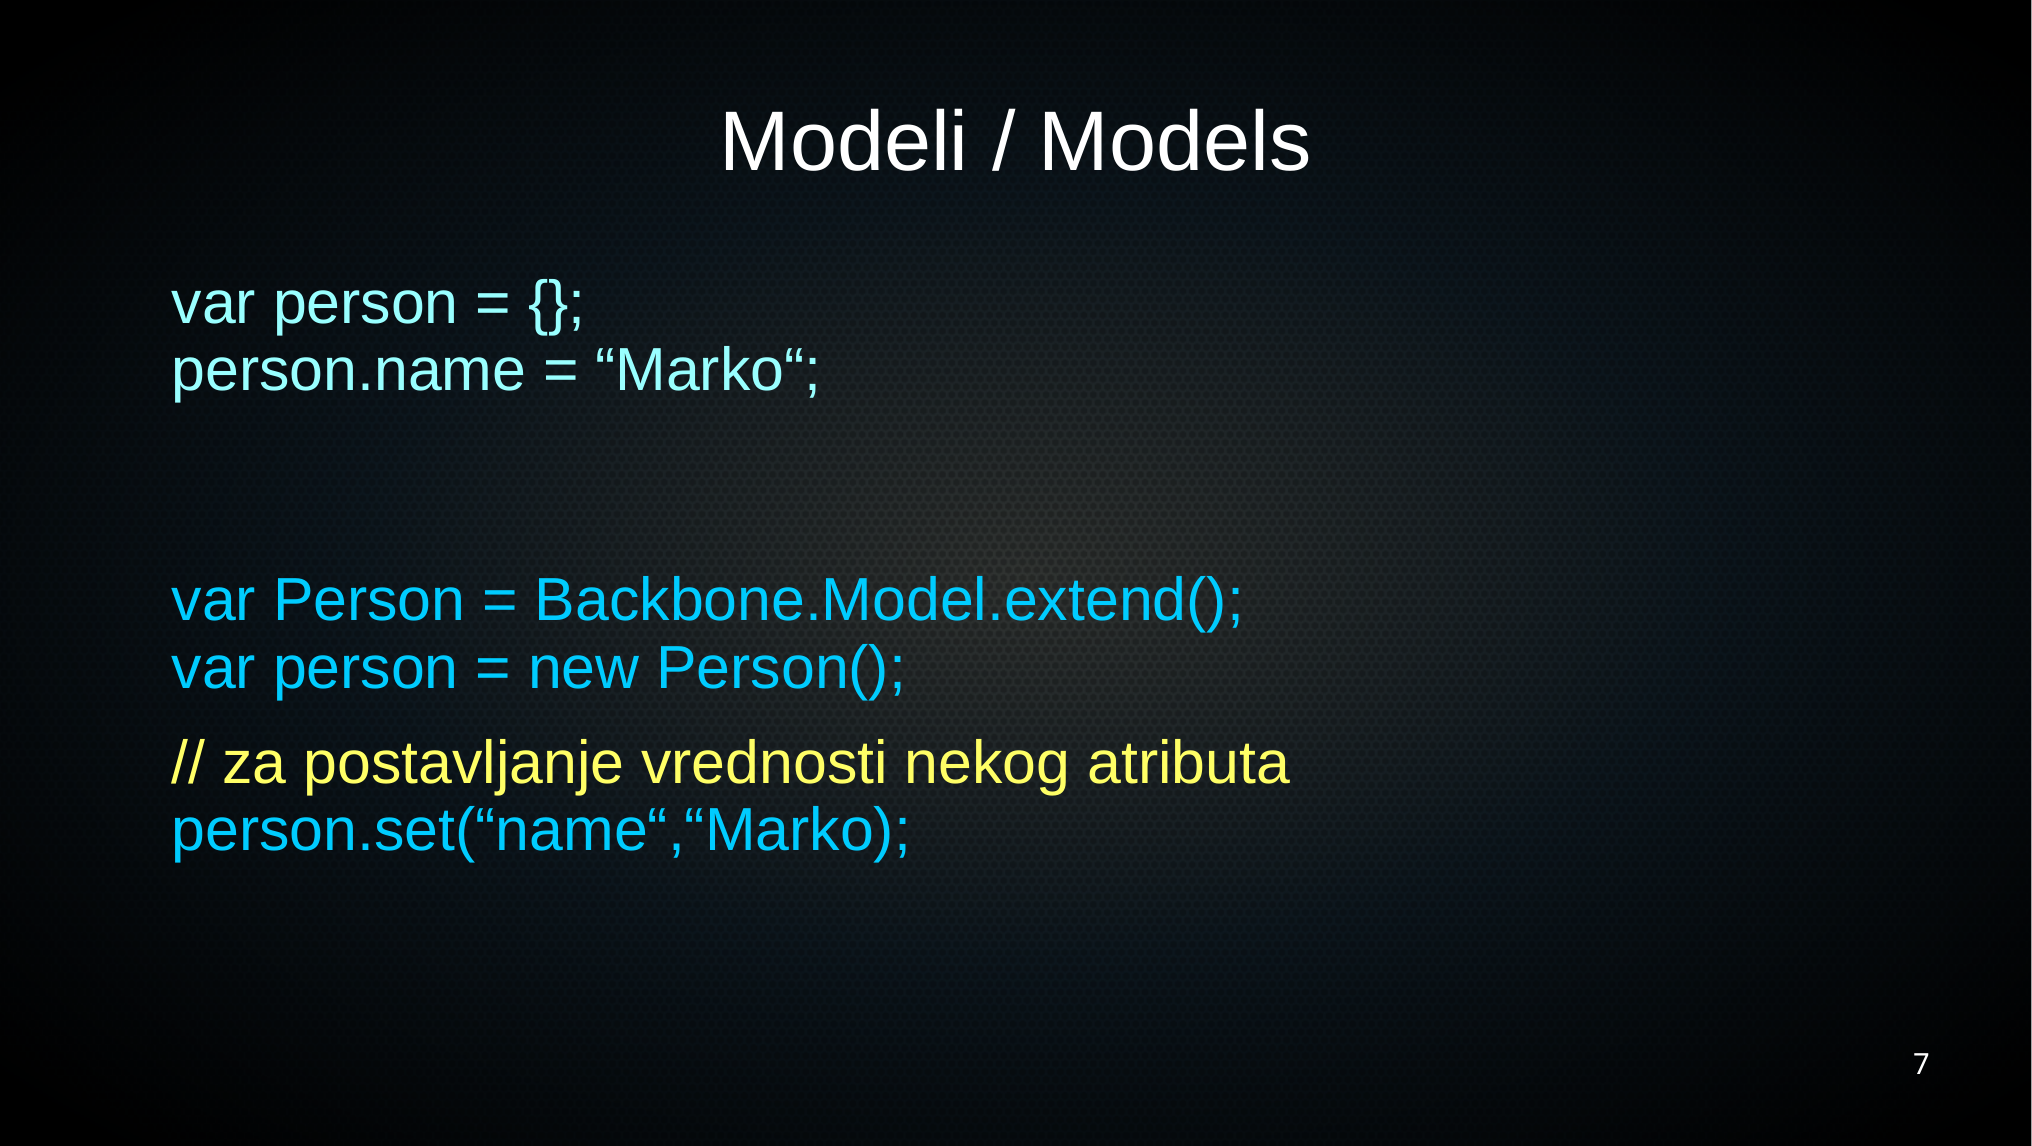

# Modeli / Models
var person = {};
person.name = “Marko“;
var Person = Backbone.Model.extend();
var person = new Person();
// za postavljanje vrednosti nekog atributa
person.set(“name“,“Marko);
7